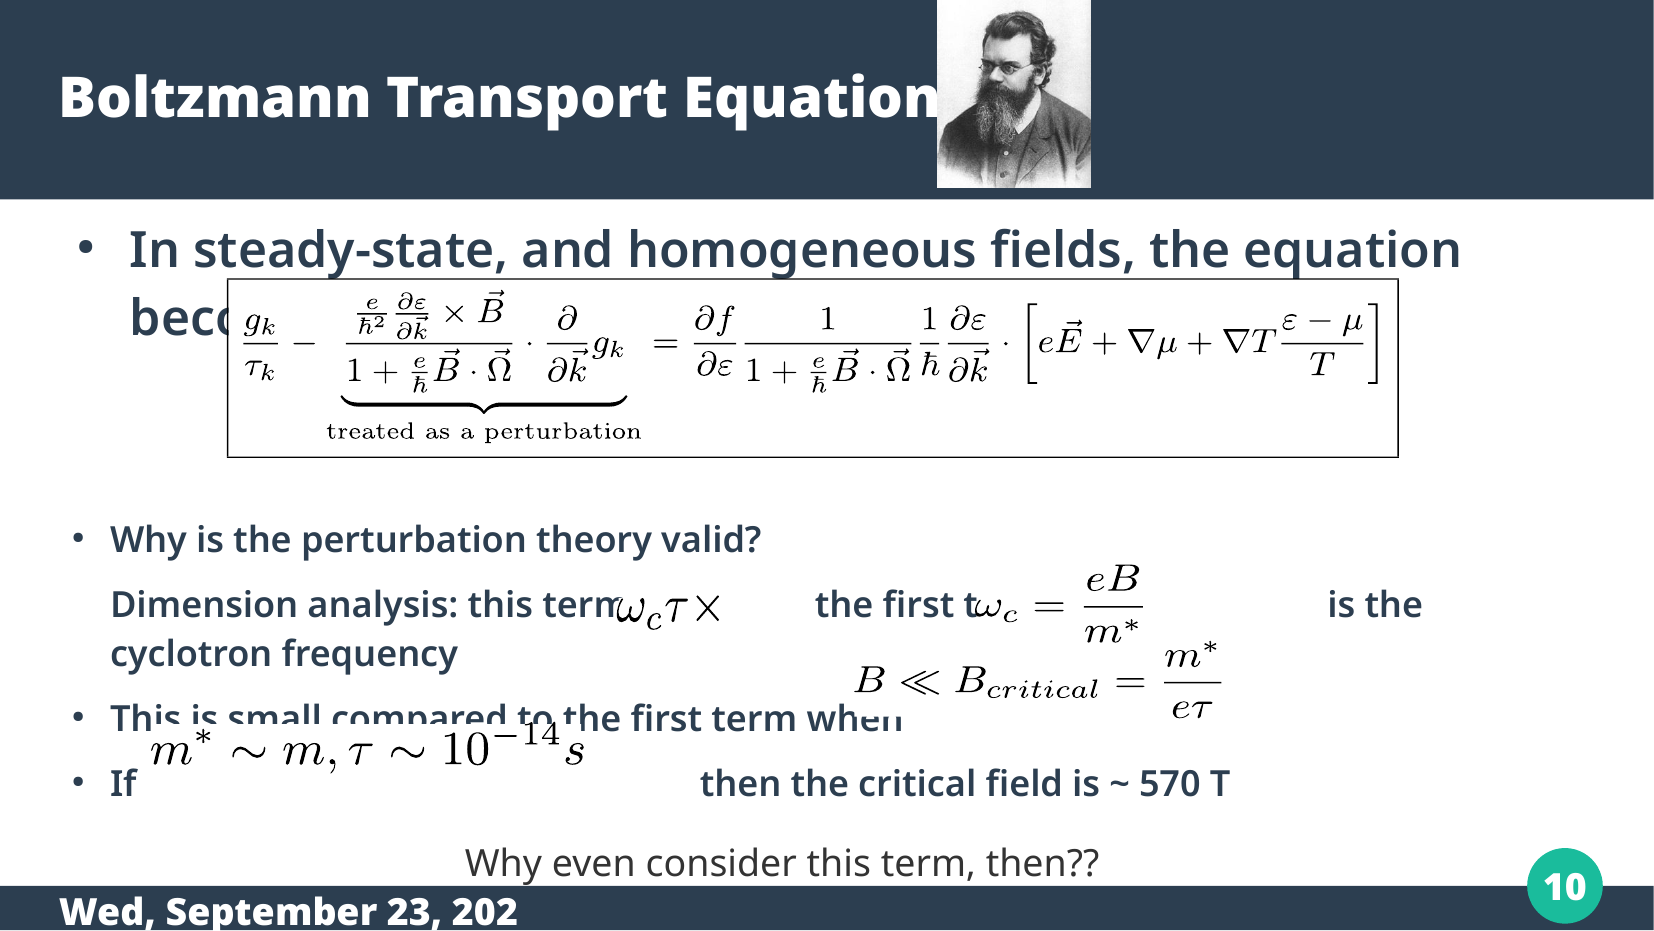

# Boltzmann Transport Equation
In steady-state, and homogeneous fields, the equation becomes,
Why is the perturbation theory valid?
Dimension analysis: this term = the first term, is the cyclotron frequency
This is small compared to the first term when
If then the critical field is ~ 570 T
Why even consider this term, then??